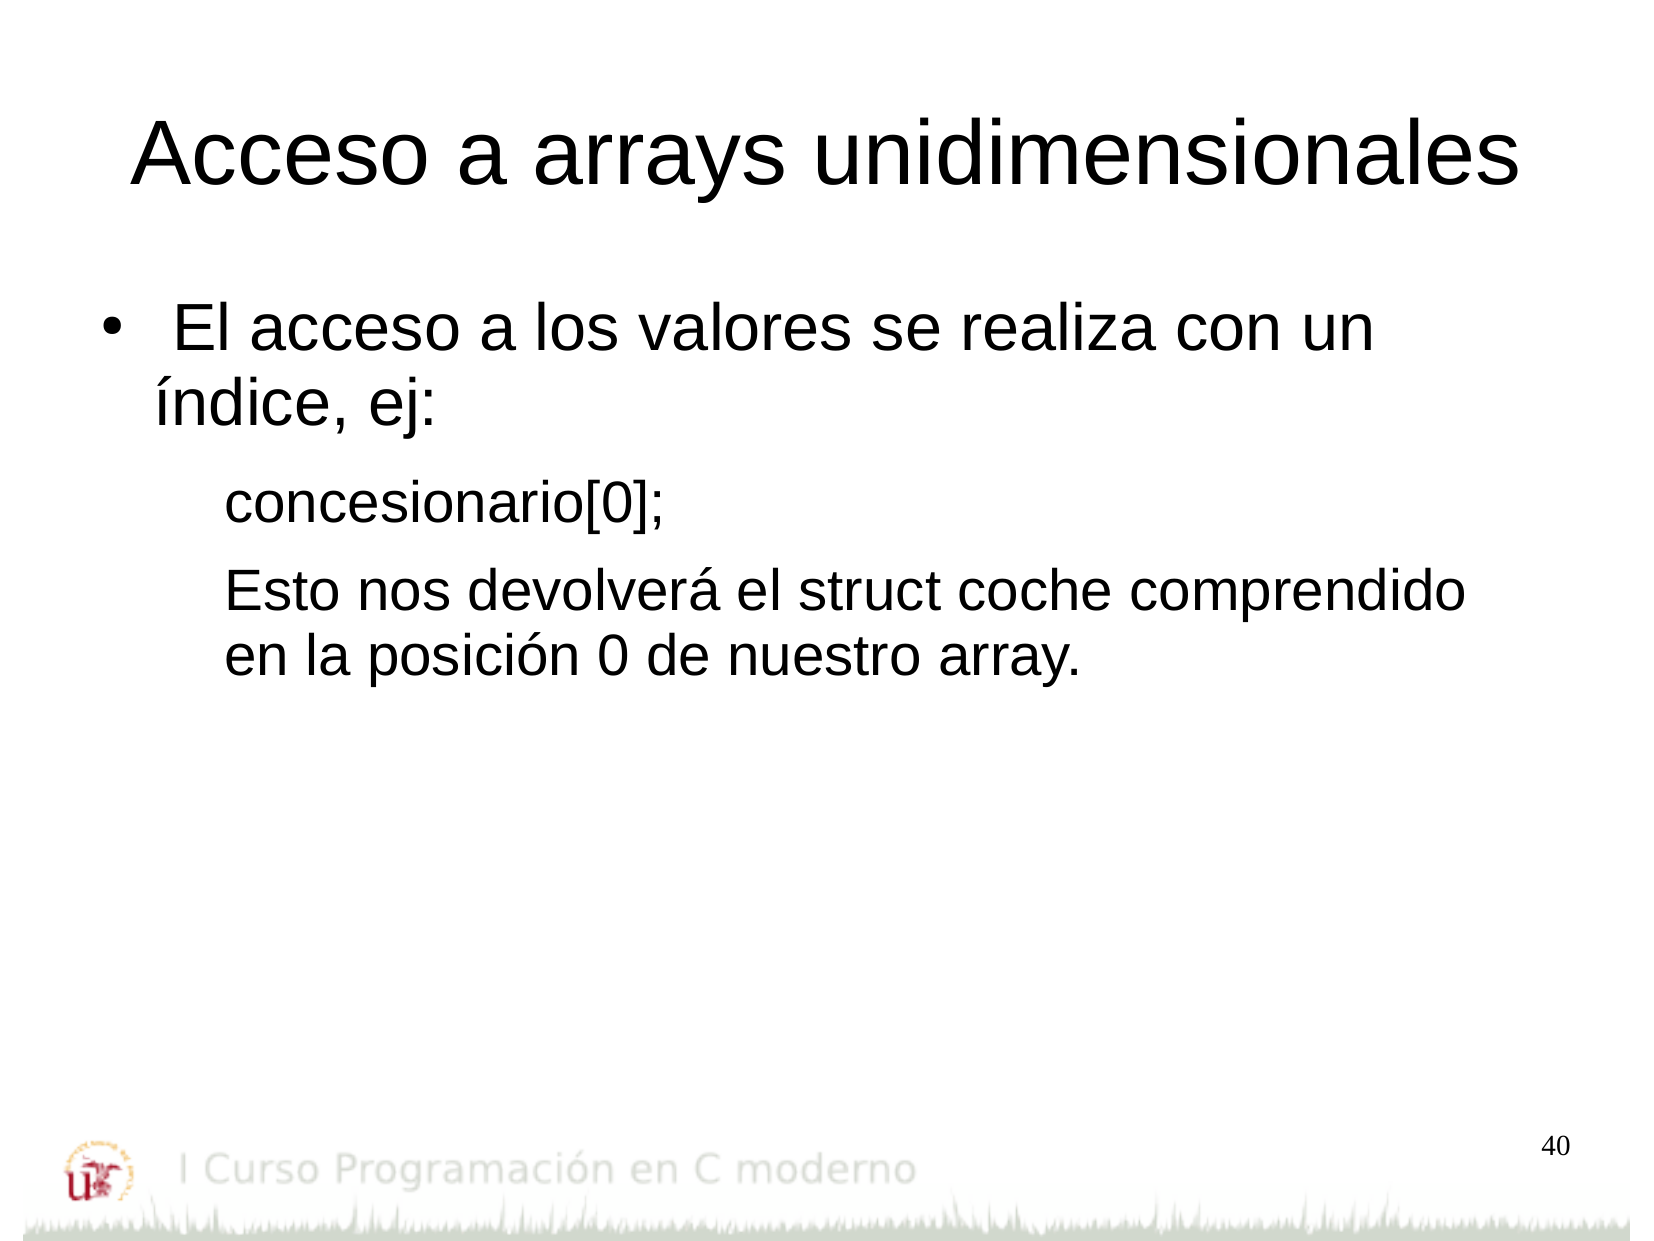

# Acceso a arrays unidimensionales
 El acceso a los valores se realiza con un índice, ej:
concesionario[0];
Esto nos devolverá el struct coche comprendido en la posición 0 de nuestro array.
40